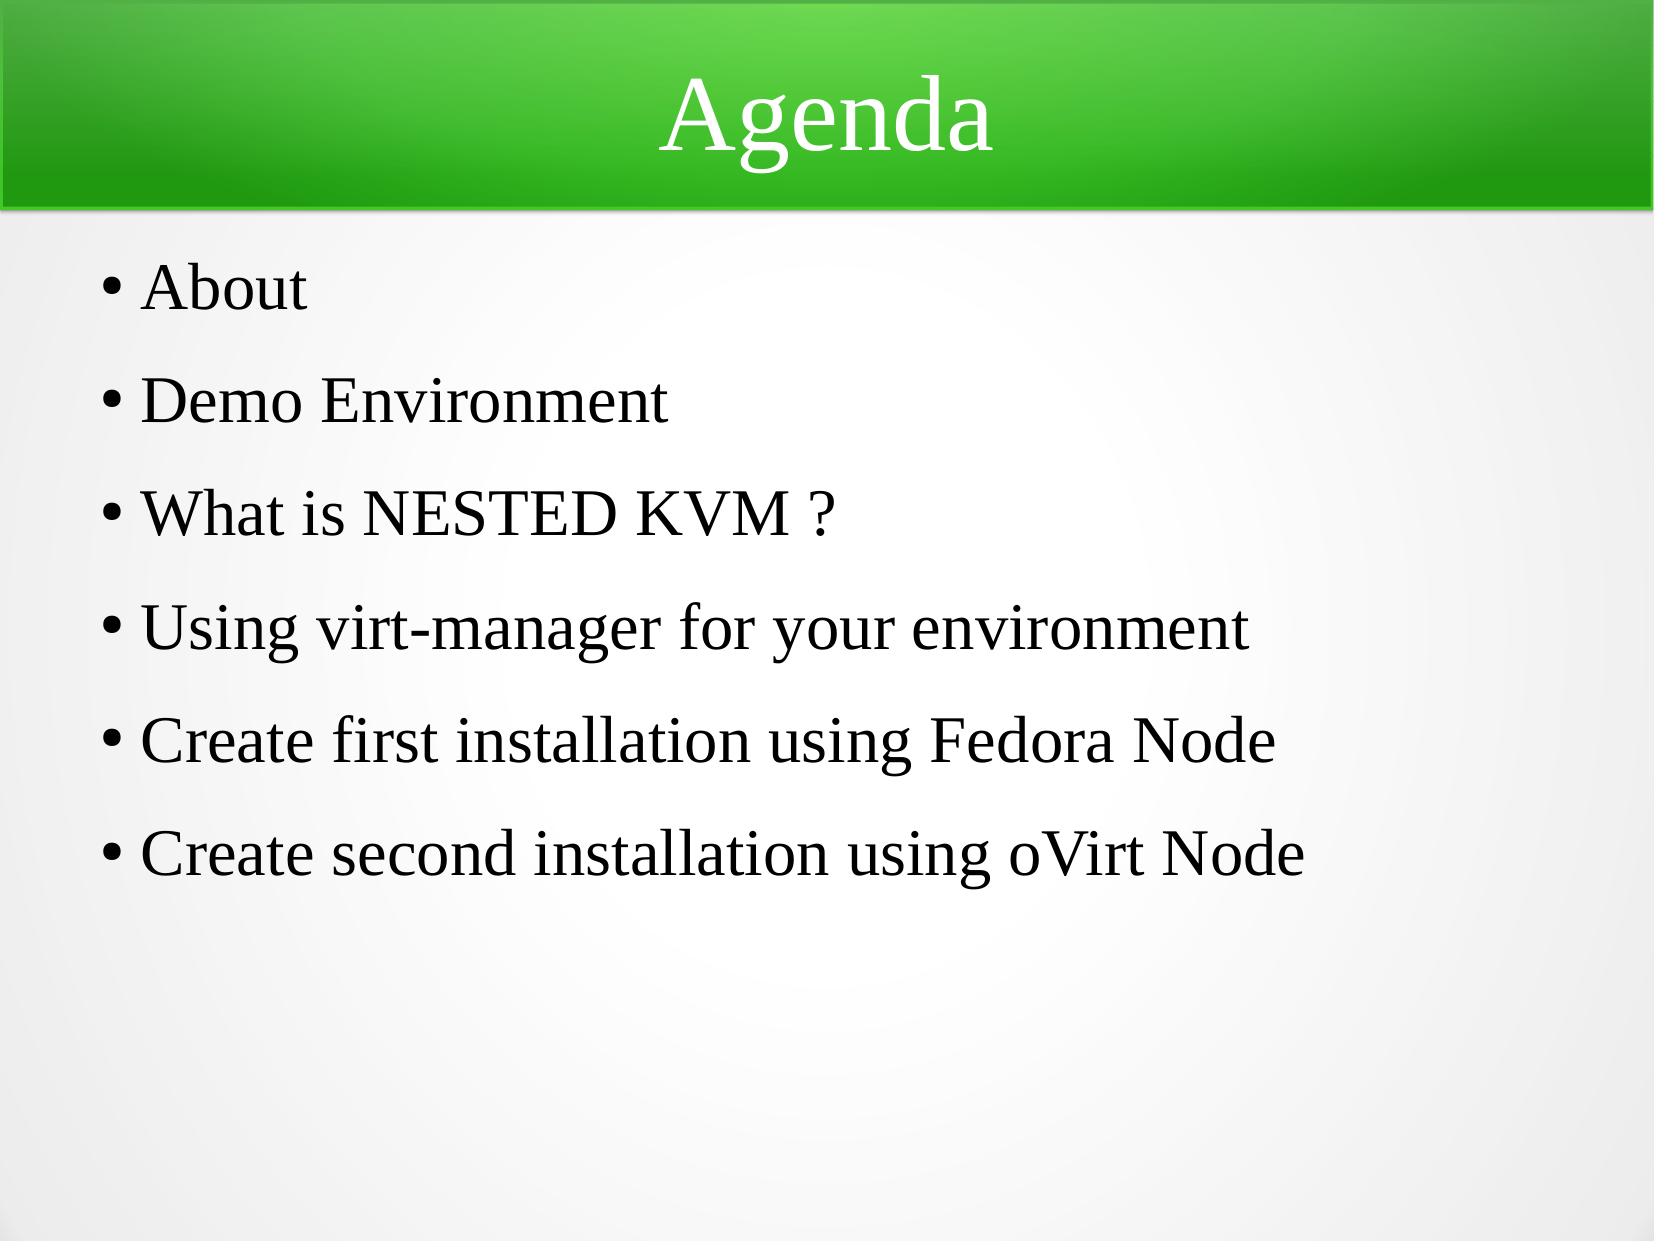

# Agenda
 About
 Demo Environment
 What is NESTED KVM ?
 Using virt-manager for your environment
 Create first installation using Fedora Node
 Create second installation using oVirt Node